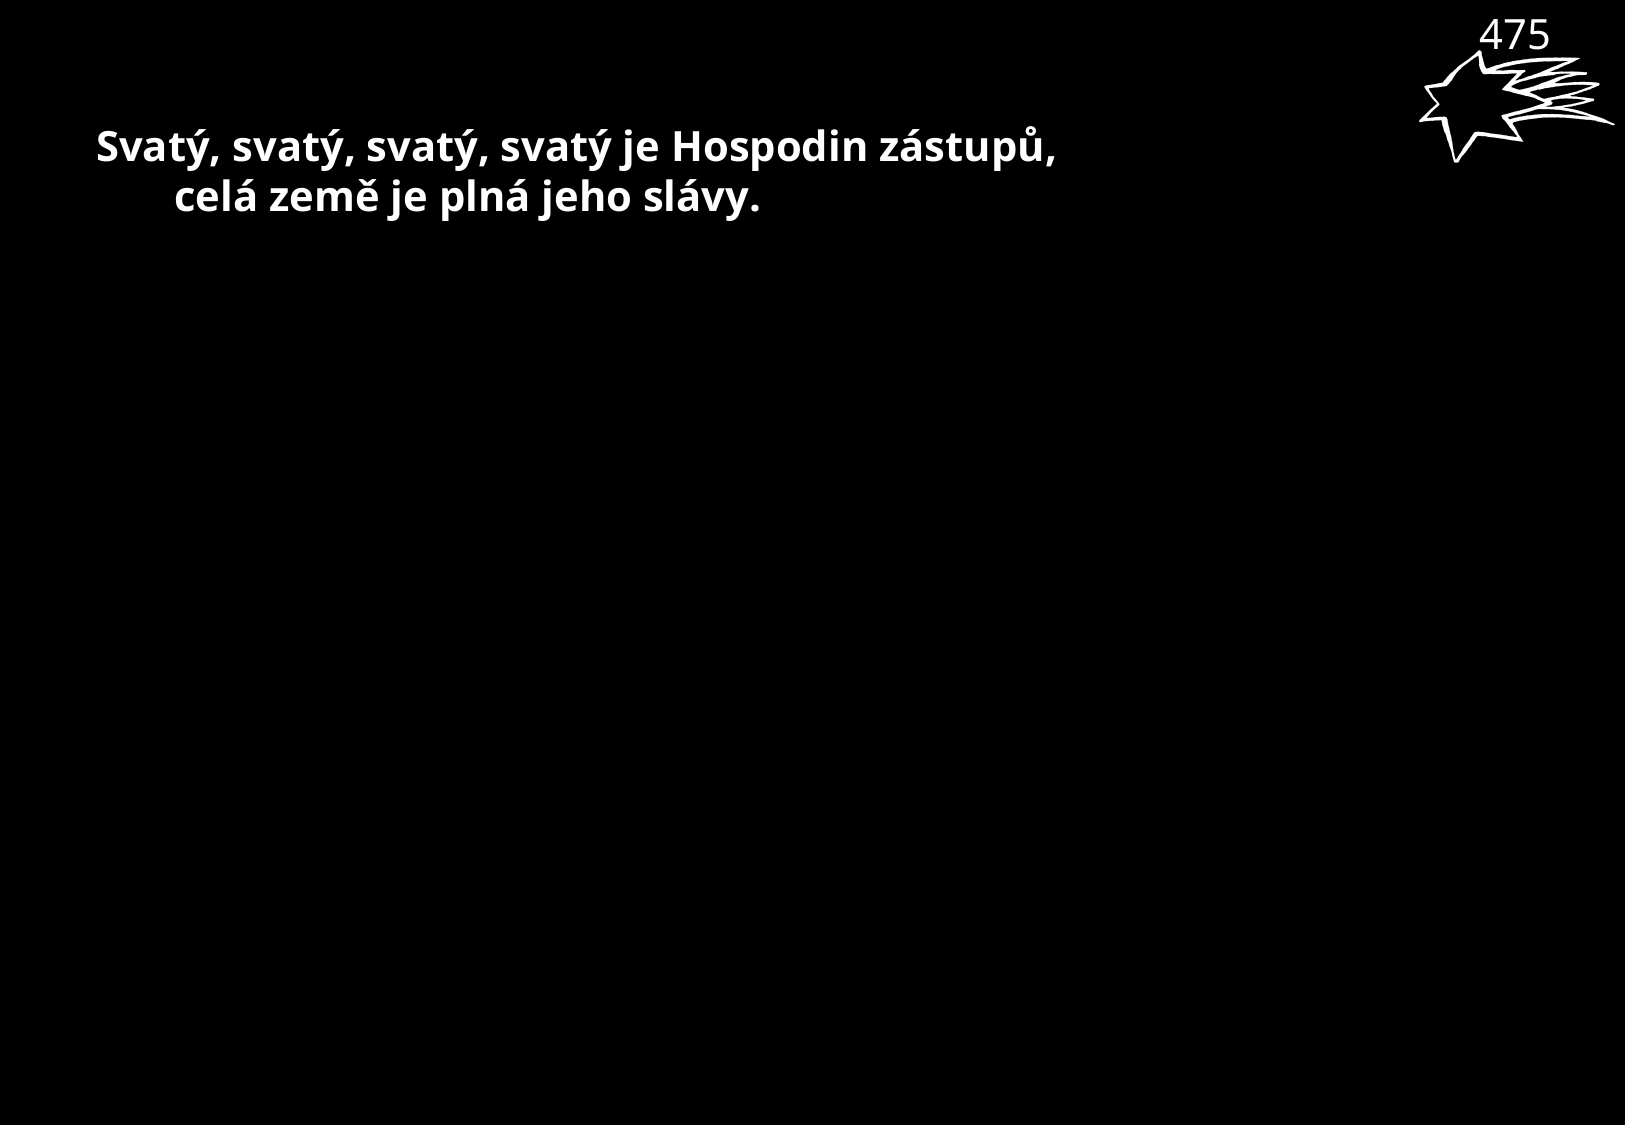

475
# Svatý, svatý, svatý, svatý je Hospodin zástupů, celá země je plná jeho slávy.